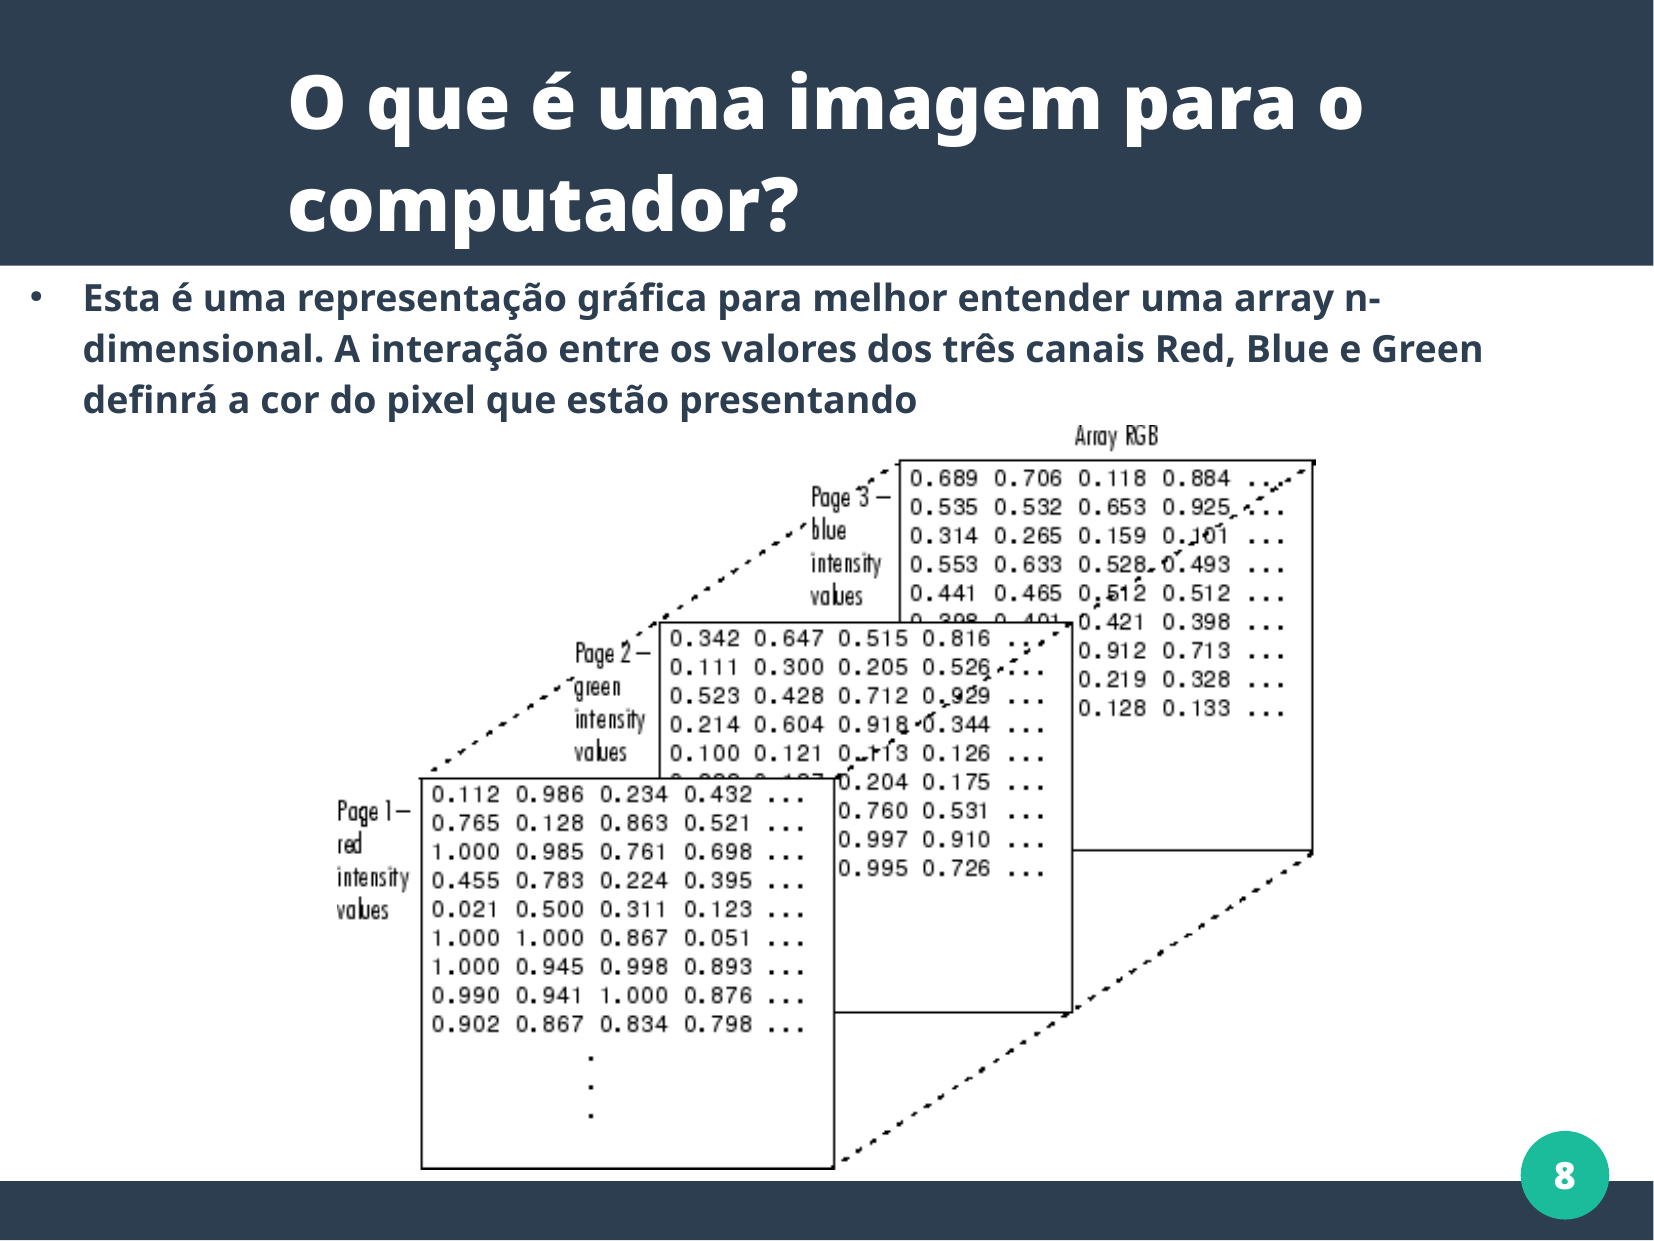

# O que é uma imagem para o computador?
Esta é uma representação gráfica para melhor entender uma array n-dimensional. A interação entre os valores dos três canais Red, Blue e Green definrá a cor do pixel que estão presentando
8